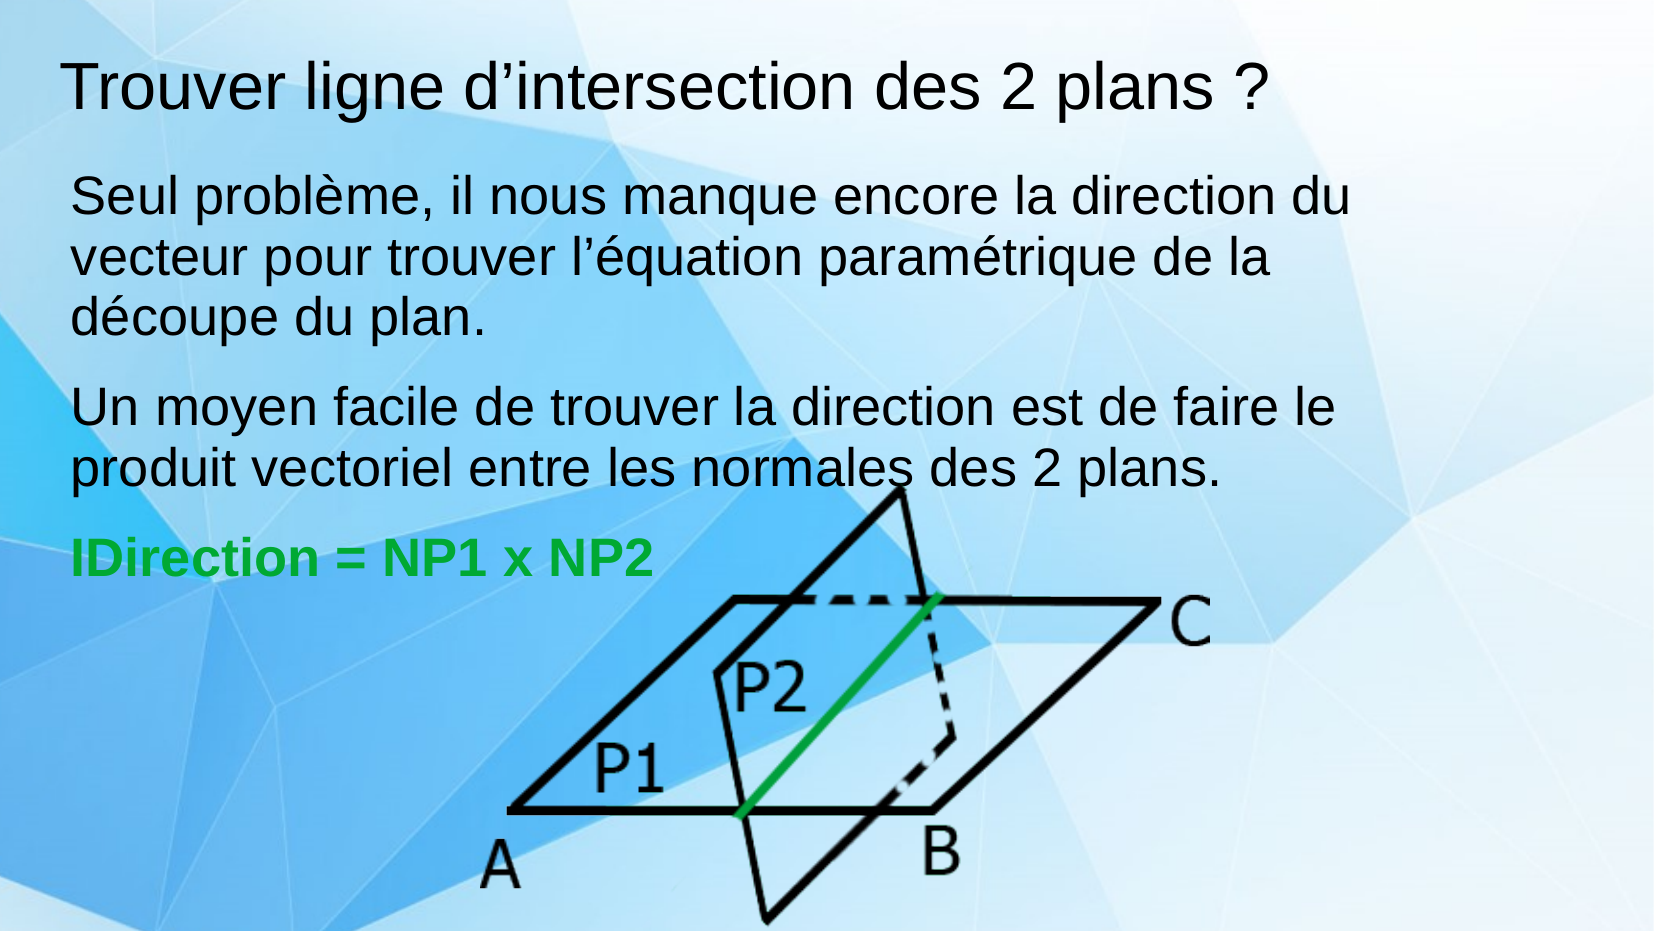

Trouver ligne d’intersection des 2 plans ?
# Seul problème, il nous manque encore la direction du vecteur pour trouver l’équation paramétrique de la découpe du plan.
Un moyen facile de trouver la direction est de faire le produit vectoriel entre les normales des 2 plans.
IDirection = NP1 x NP2